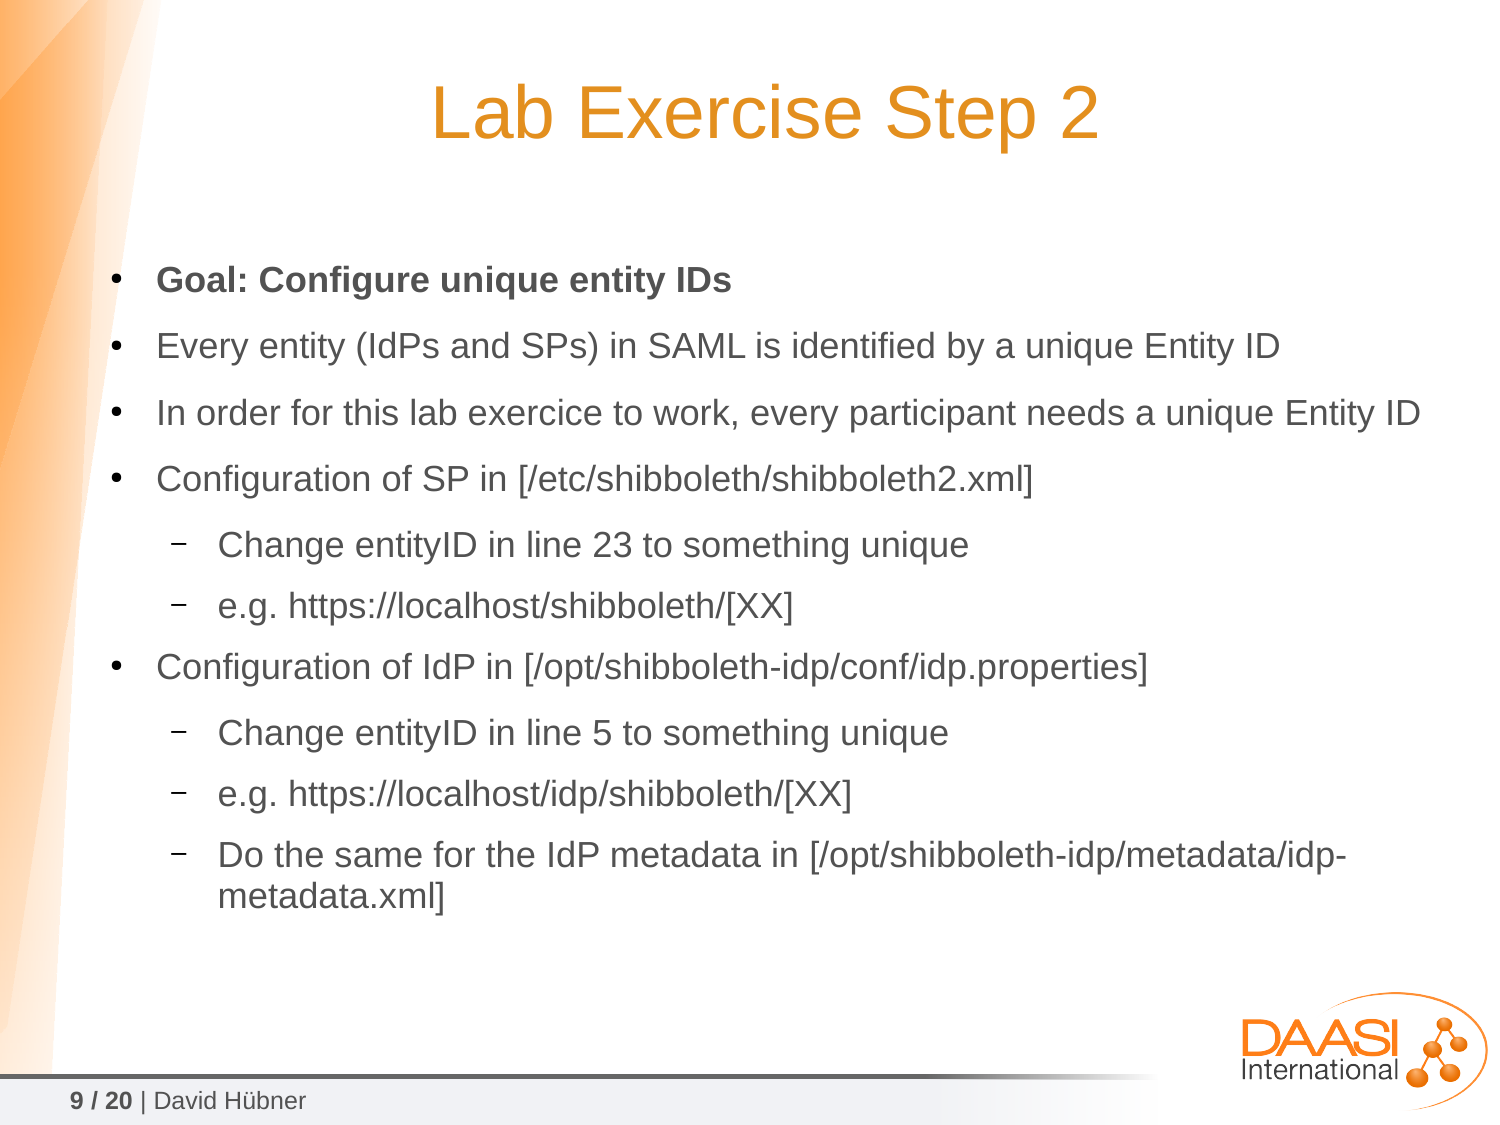

# Lab Exercise Step 2
Goal: Configure unique entity IDs
Every entity (IdPs and SPs) in SAML is identified by a unique Entity ID
In order for this lab exercice to work, every participant needs a unique Entity ID
Configuration of SP in [/etc/shibboleth/shibboleth2.xml]
Change entityID in line 23 to something unique
e.g. https://localhost/shibboleth/[XX]
Configuration of IdP in [/opt/shibboleth-idp/conf/idp.properties]
Change entityID in line 5 to something unique
e.g. https://localhost/idp/shibboleth/[XX]
Do the same for the IdP metadata in [/opt/shibboleth-idp/metadata/idp-metadata.xml]